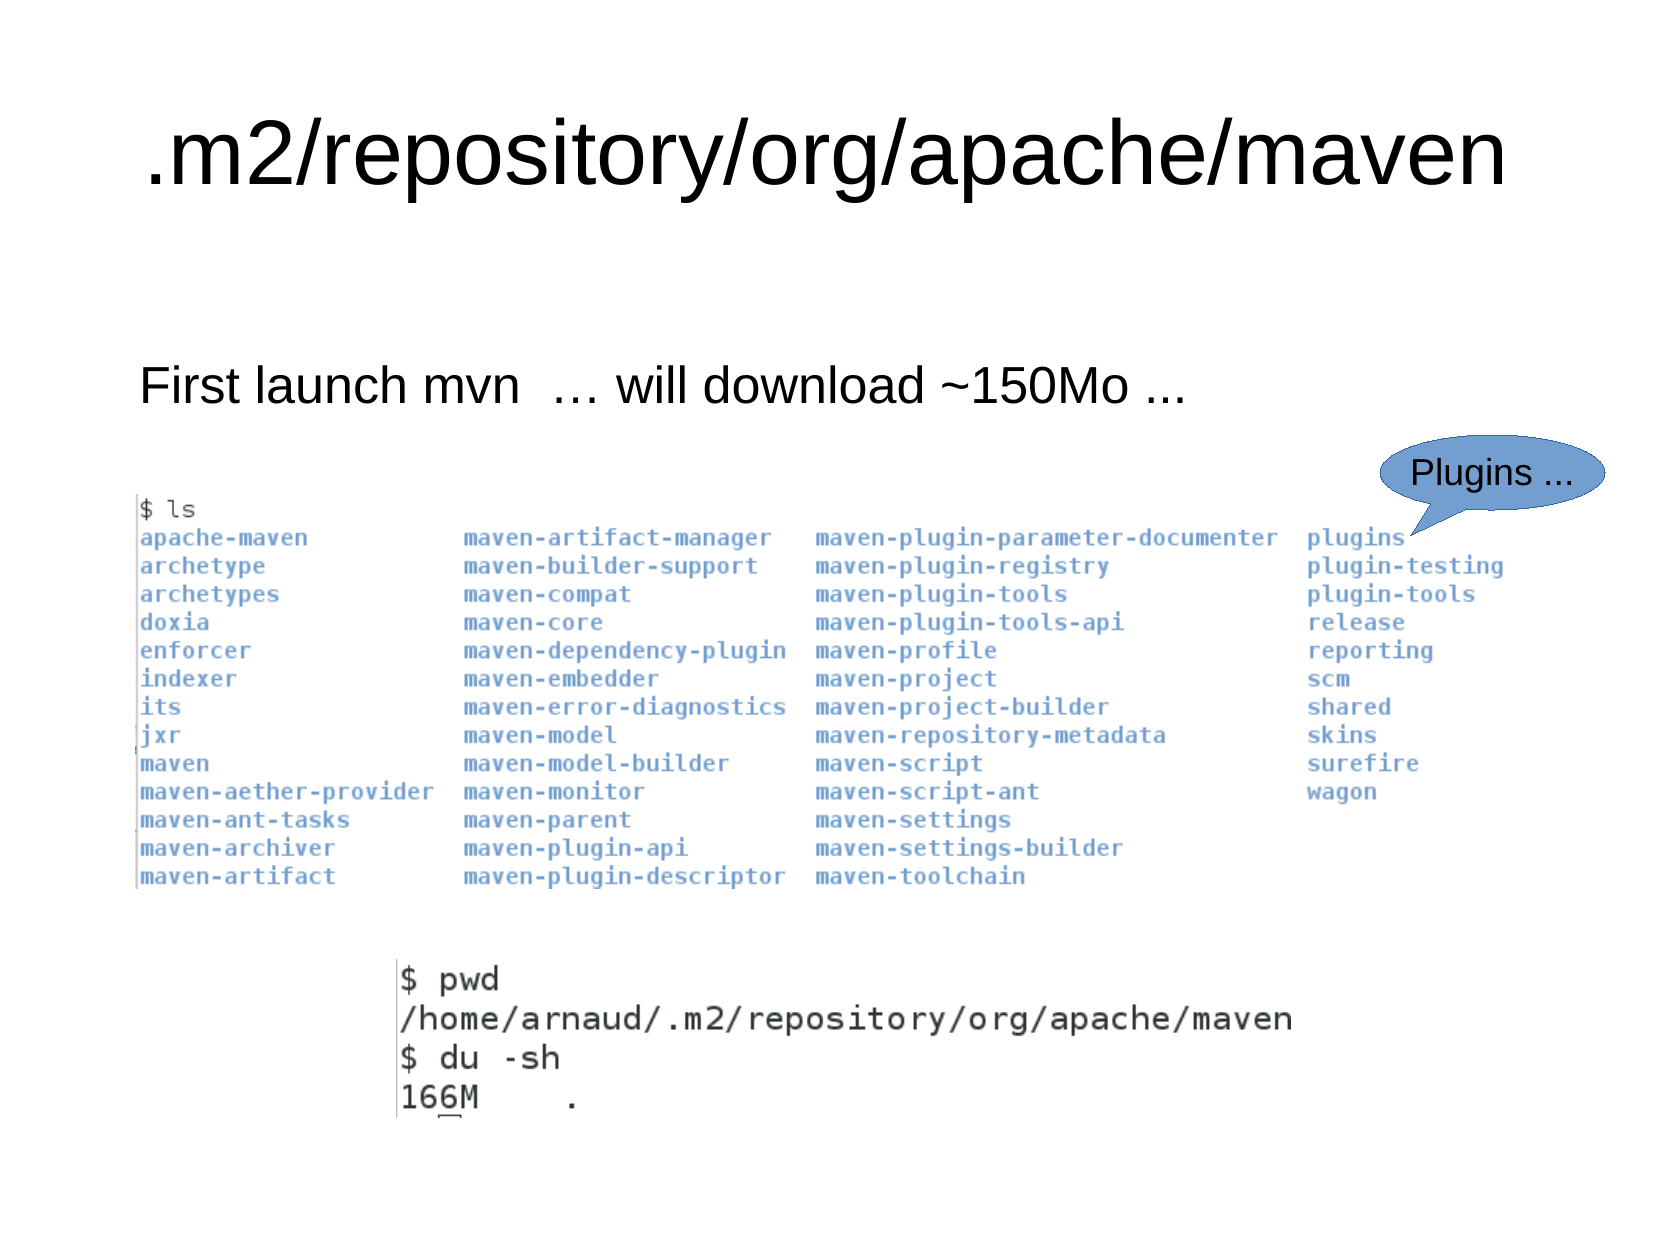

# .m2/repository/org/apache/maven
First launch mvn … will download ~150Mo ...
Plugins ...